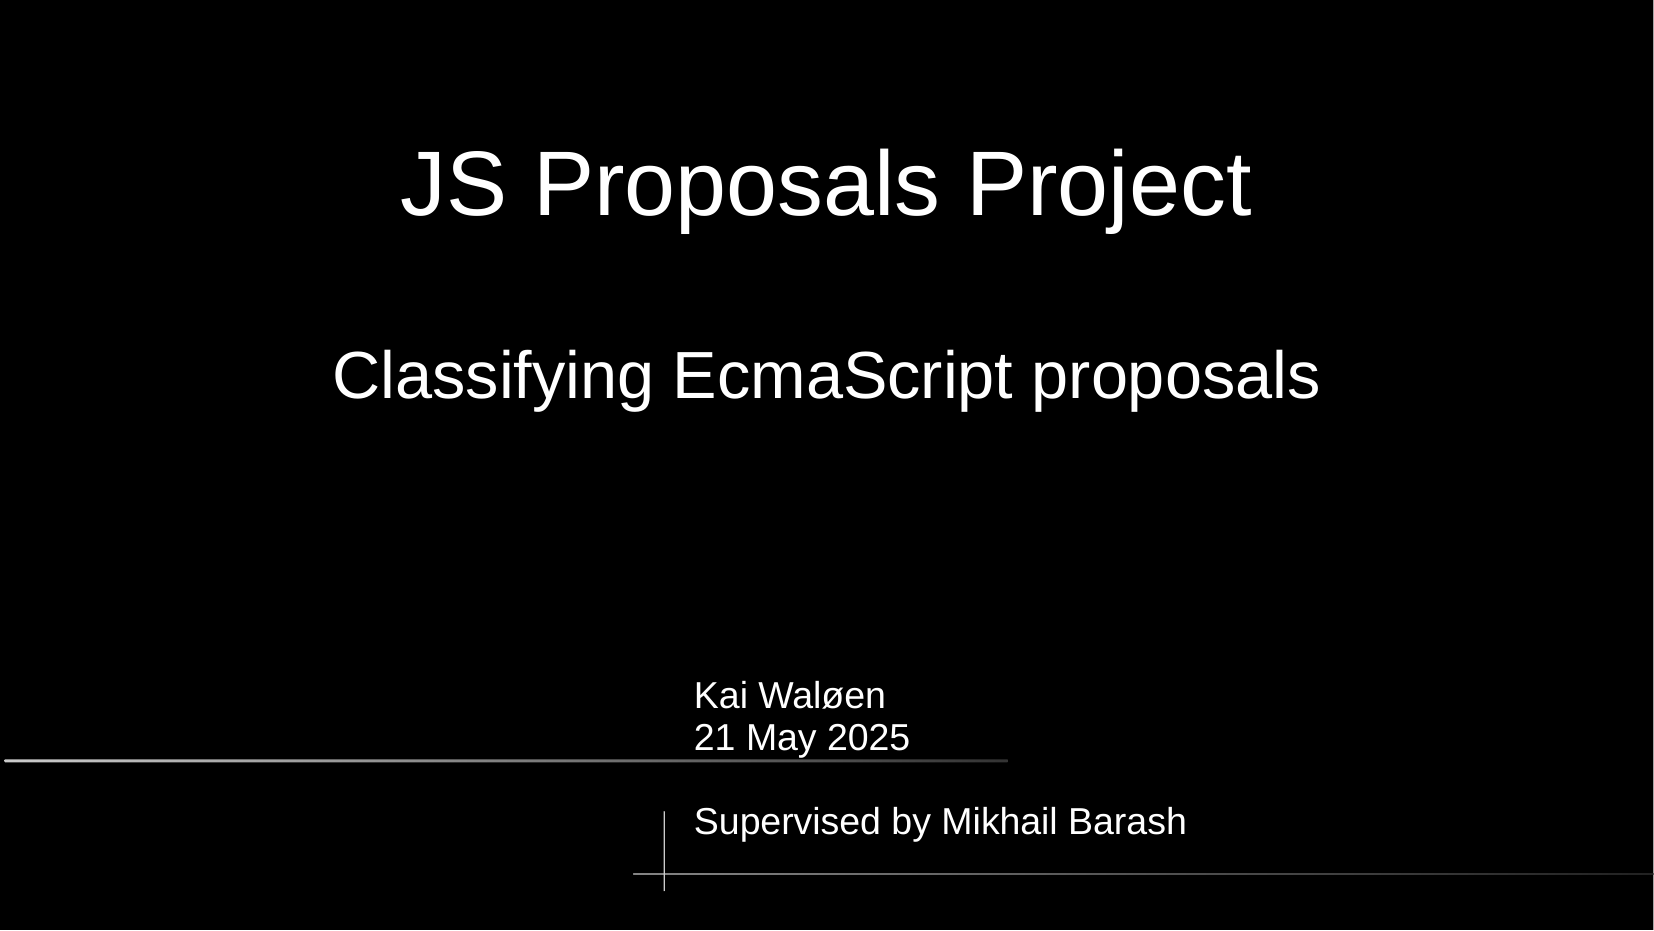

# JS Proposals Project Classifying EcmaScript proposals
Kai Waløen
21 May 2025
Supervised by Mikhail Barash